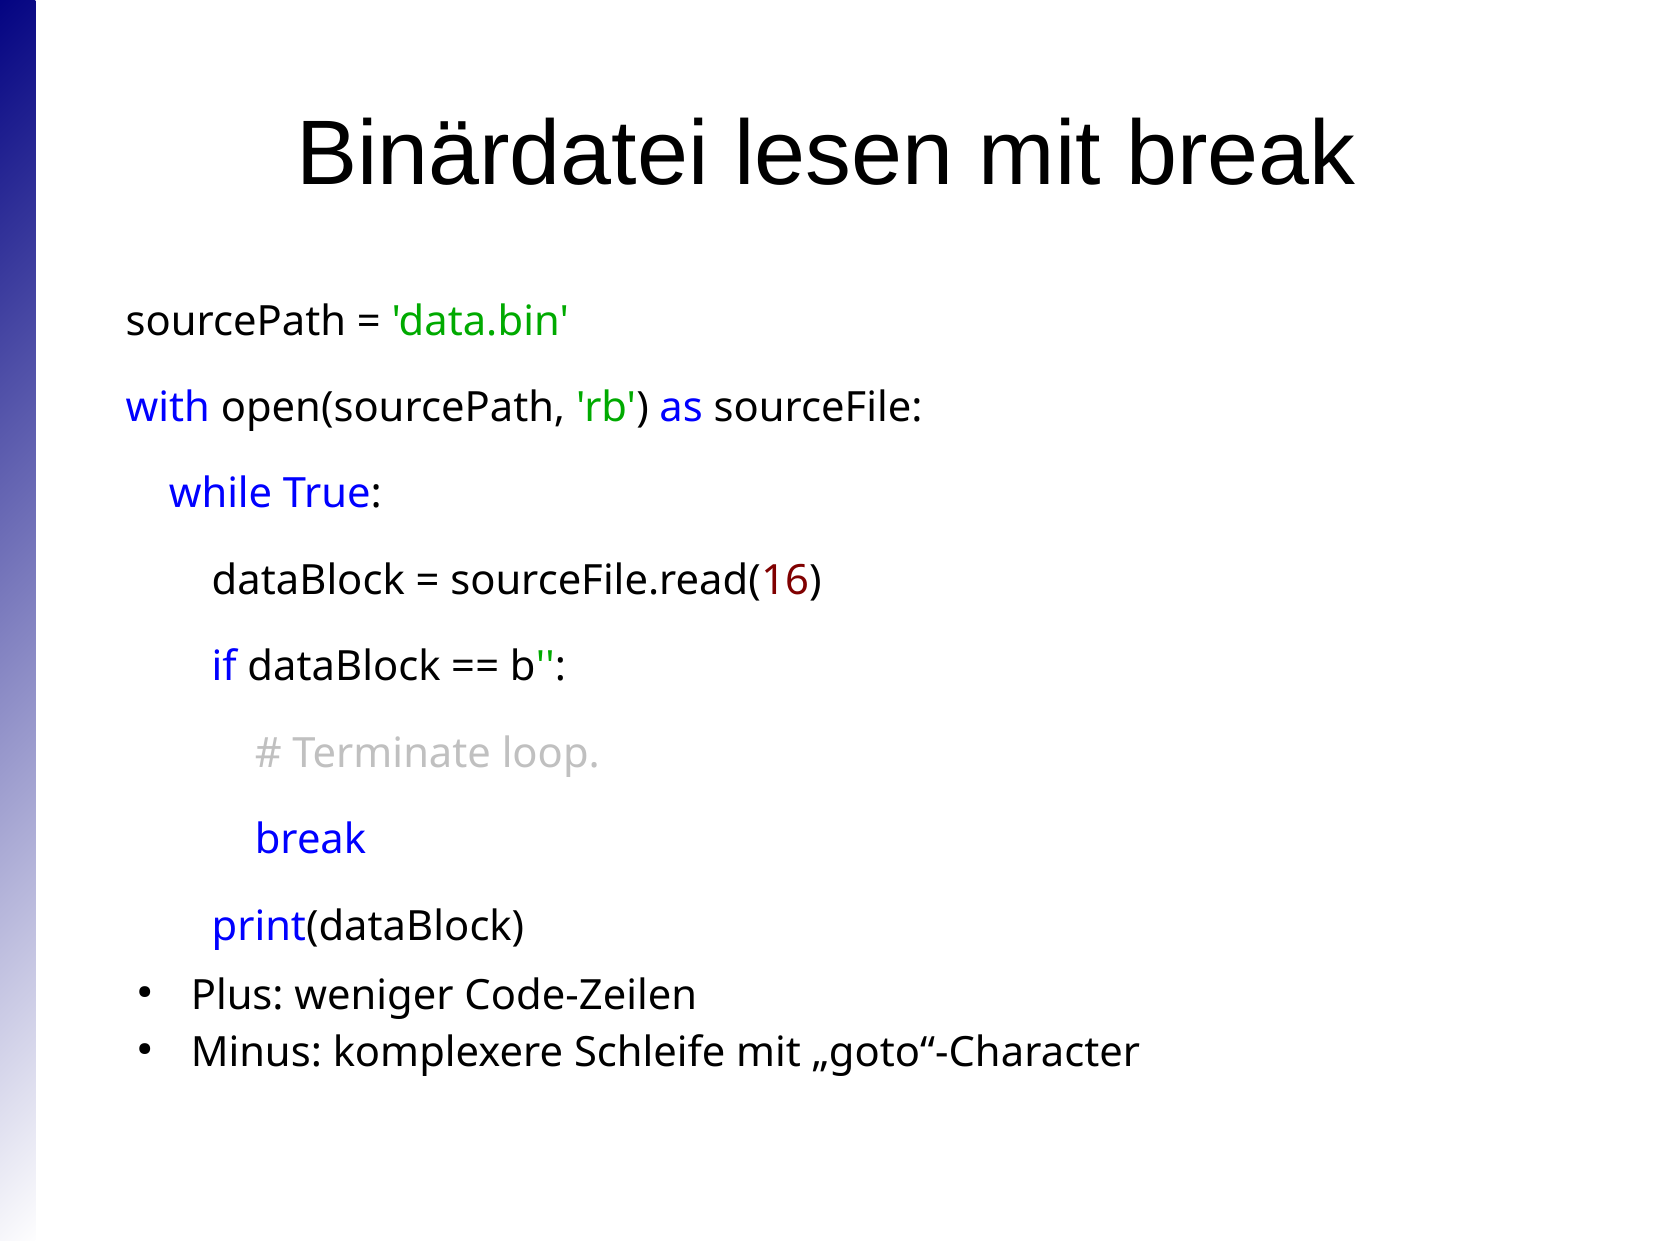

# Binärdatei lesen mit break
 sourcePath = 'data.bin'
 with open(sourcePath, 'rb') as sourceFile:
 while True:
 dataBlock = sourceFile.read(16)
 if dataBlock == b'':
 # Terminate loop.
 break
 print(dataBlock)
Plus: weniger Code-Zeilen
Minus: komplexere Schleife mit „goto“-Character